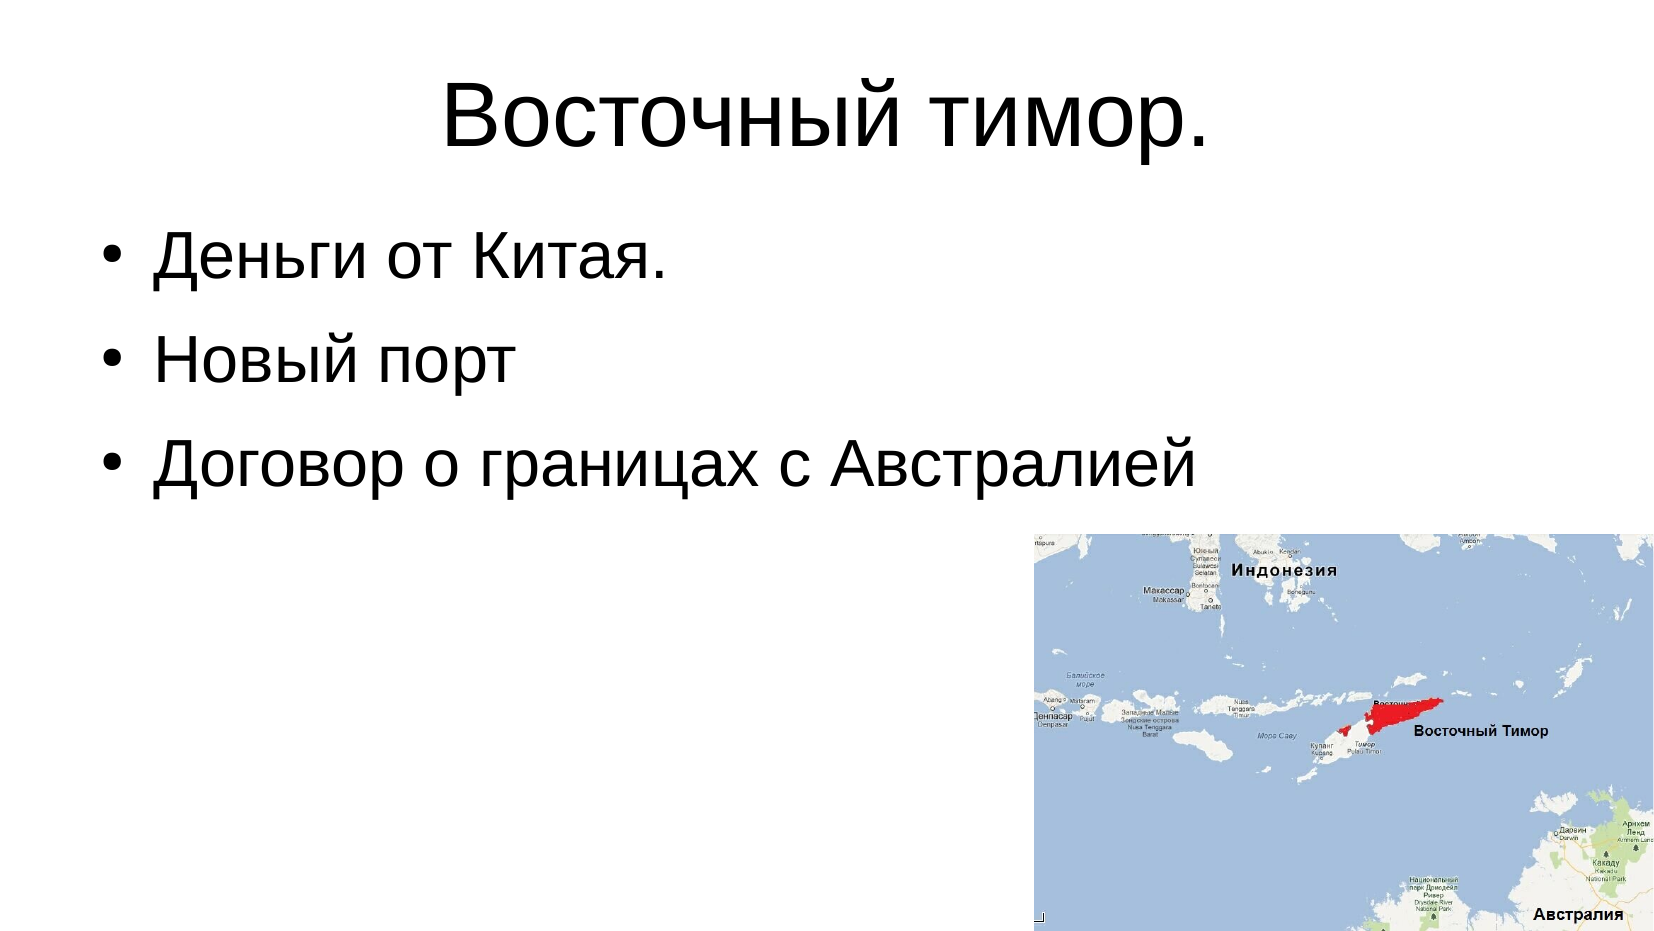

# Восточный тимор.
Деньги от Китая.
Новый порт
Договор о границах с Австралией